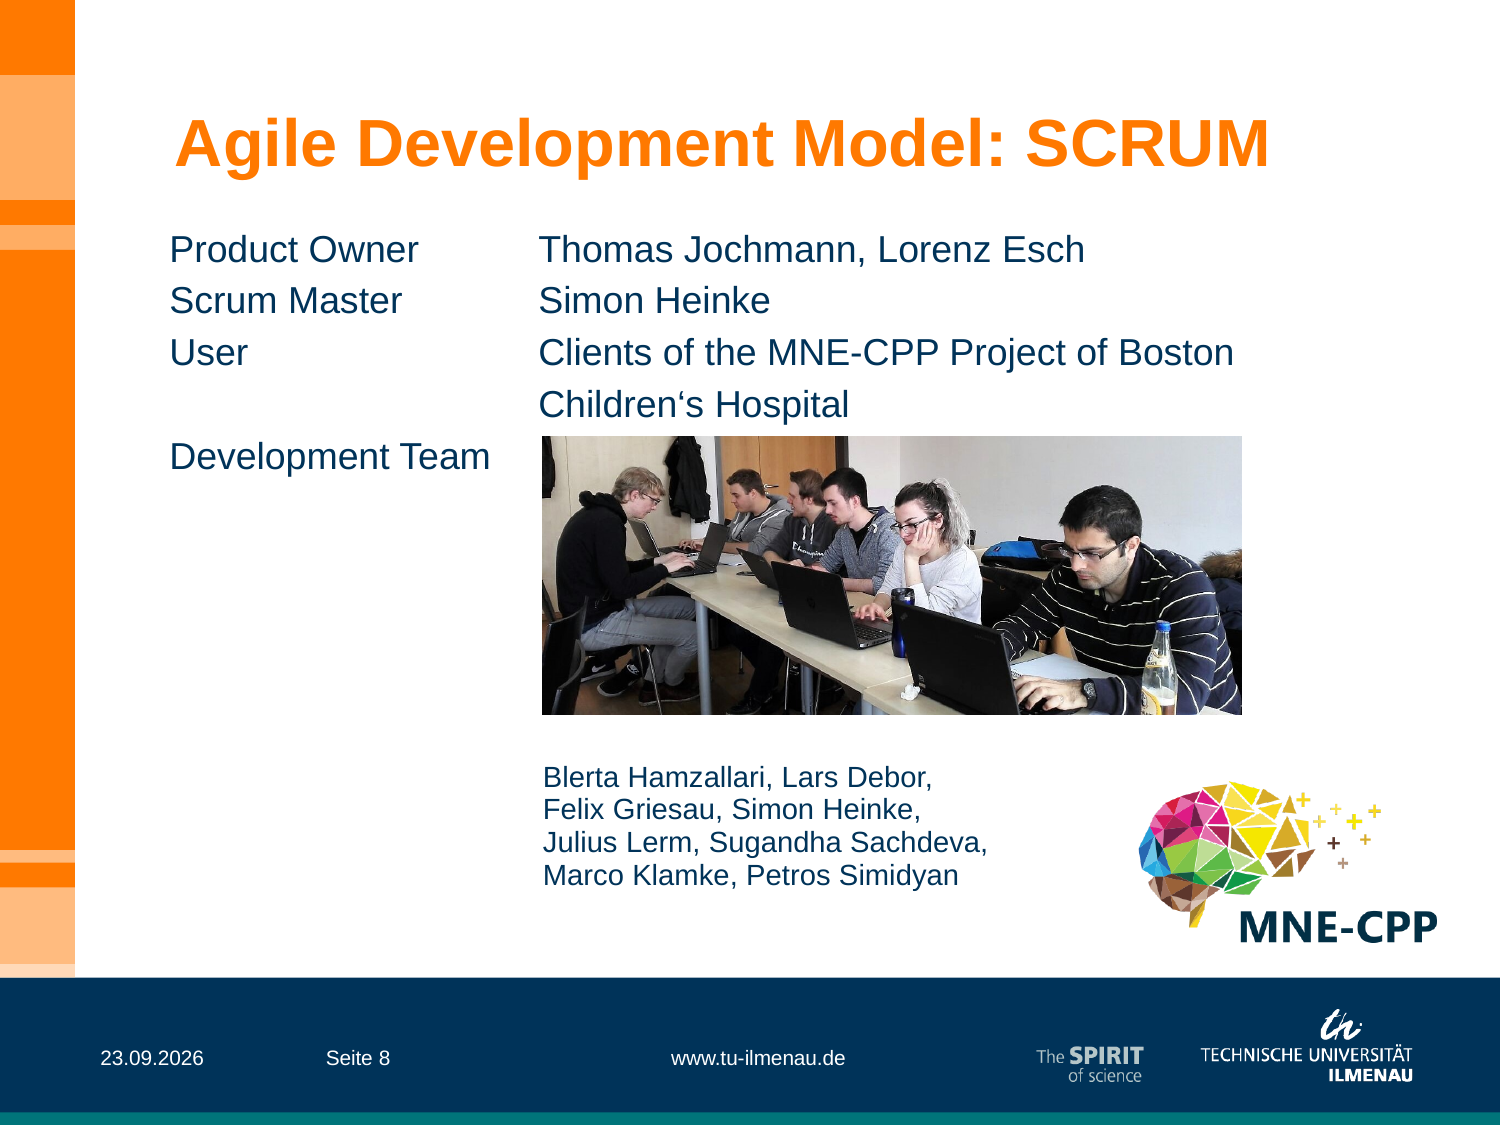

Agile Development Model: SCRUM
Product Owner 		Thomas Jochmann, Lorenz Esch
Scrum Master 		Simon Heinke
User 		Clients of the MNE-CPP Project of Boston
					Children‘s Hospital
Development Team
Blerta Hamzallari, Lars Debor,
Felix Griesau, Simon Heinke,
Julius Lerm, Sugandha Sachdeva, Marco Klamke, Petros Simidyan
Seite
www.tu-ilmenau.de